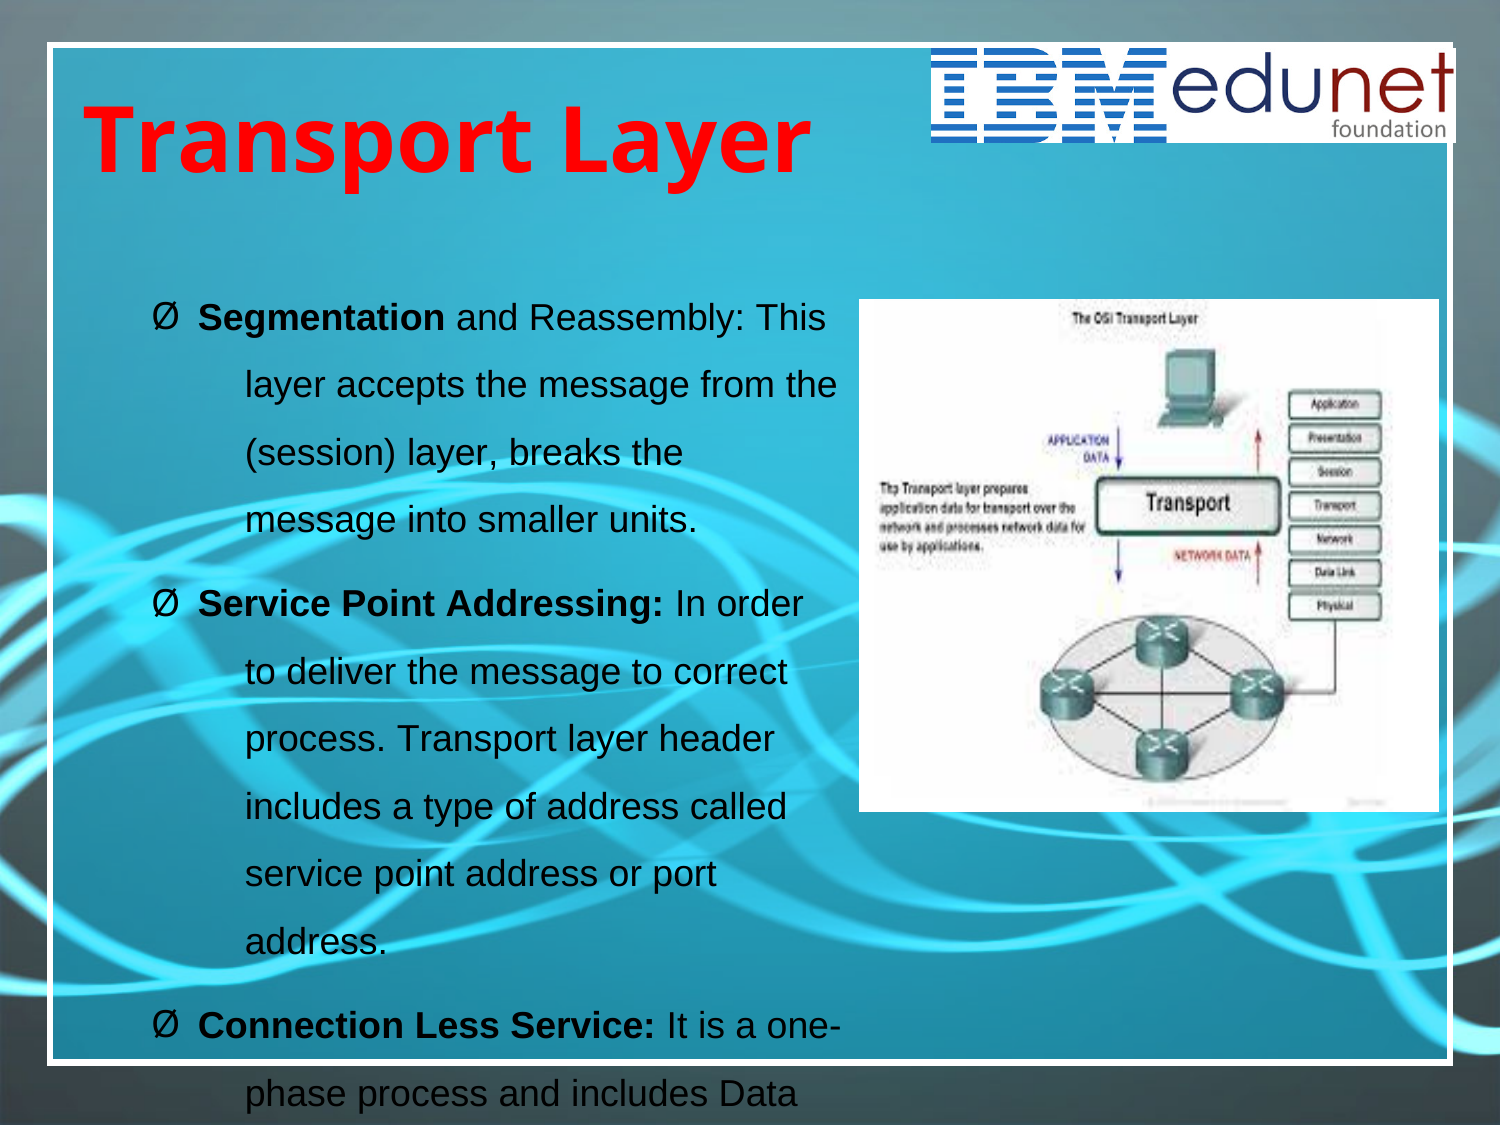

# Transport Layer
Segmentation and Reassembly: This layer accepts the message from the (session) layer, breaks the message into smaller units.
Service Point Addressing: In order to deliver the message to correct process. Transport layer header includes a type of address called service point address or port address.
Connection Less Service: It is a one-phase process and includes Data Transfer.